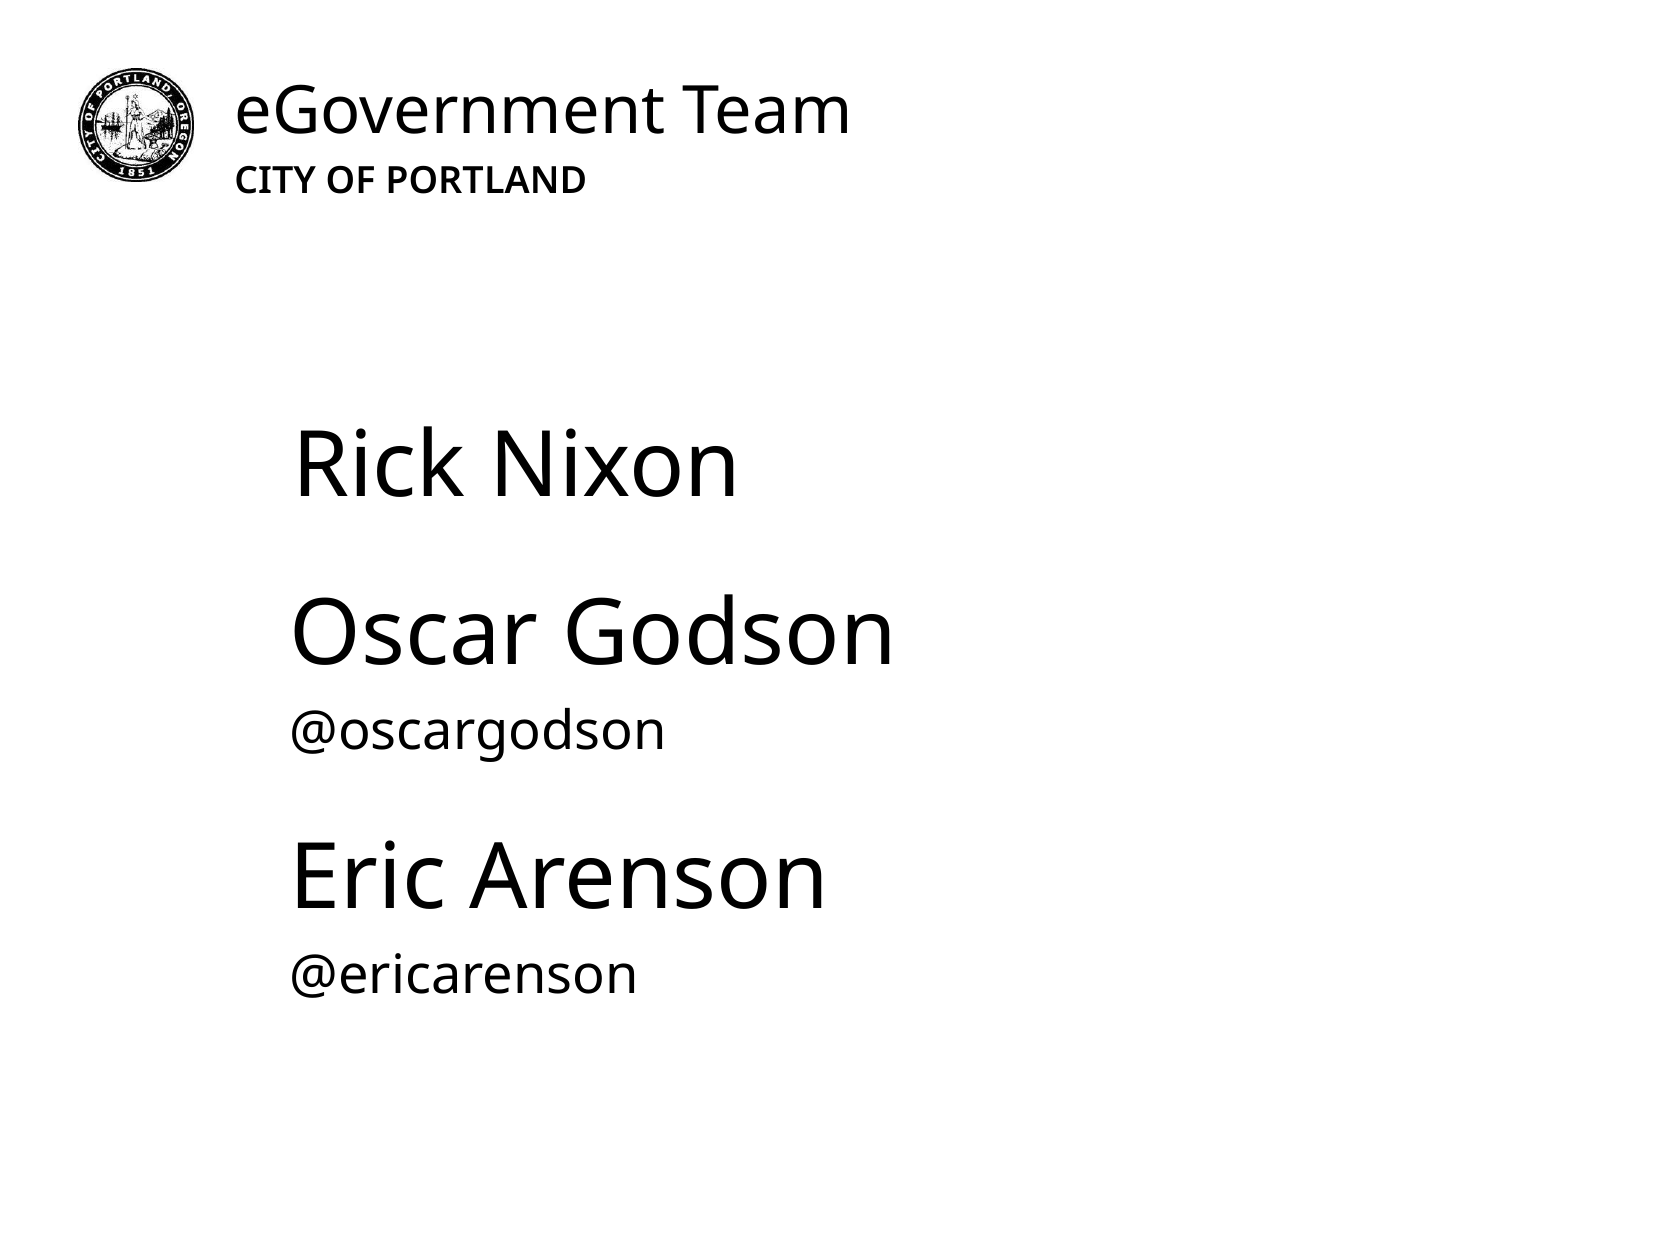

eGovernment Team
CITY OF PORTLAND
# Rick Nixon
Oscar Godson
@oscargodson
Eric Arenson @ericarenson